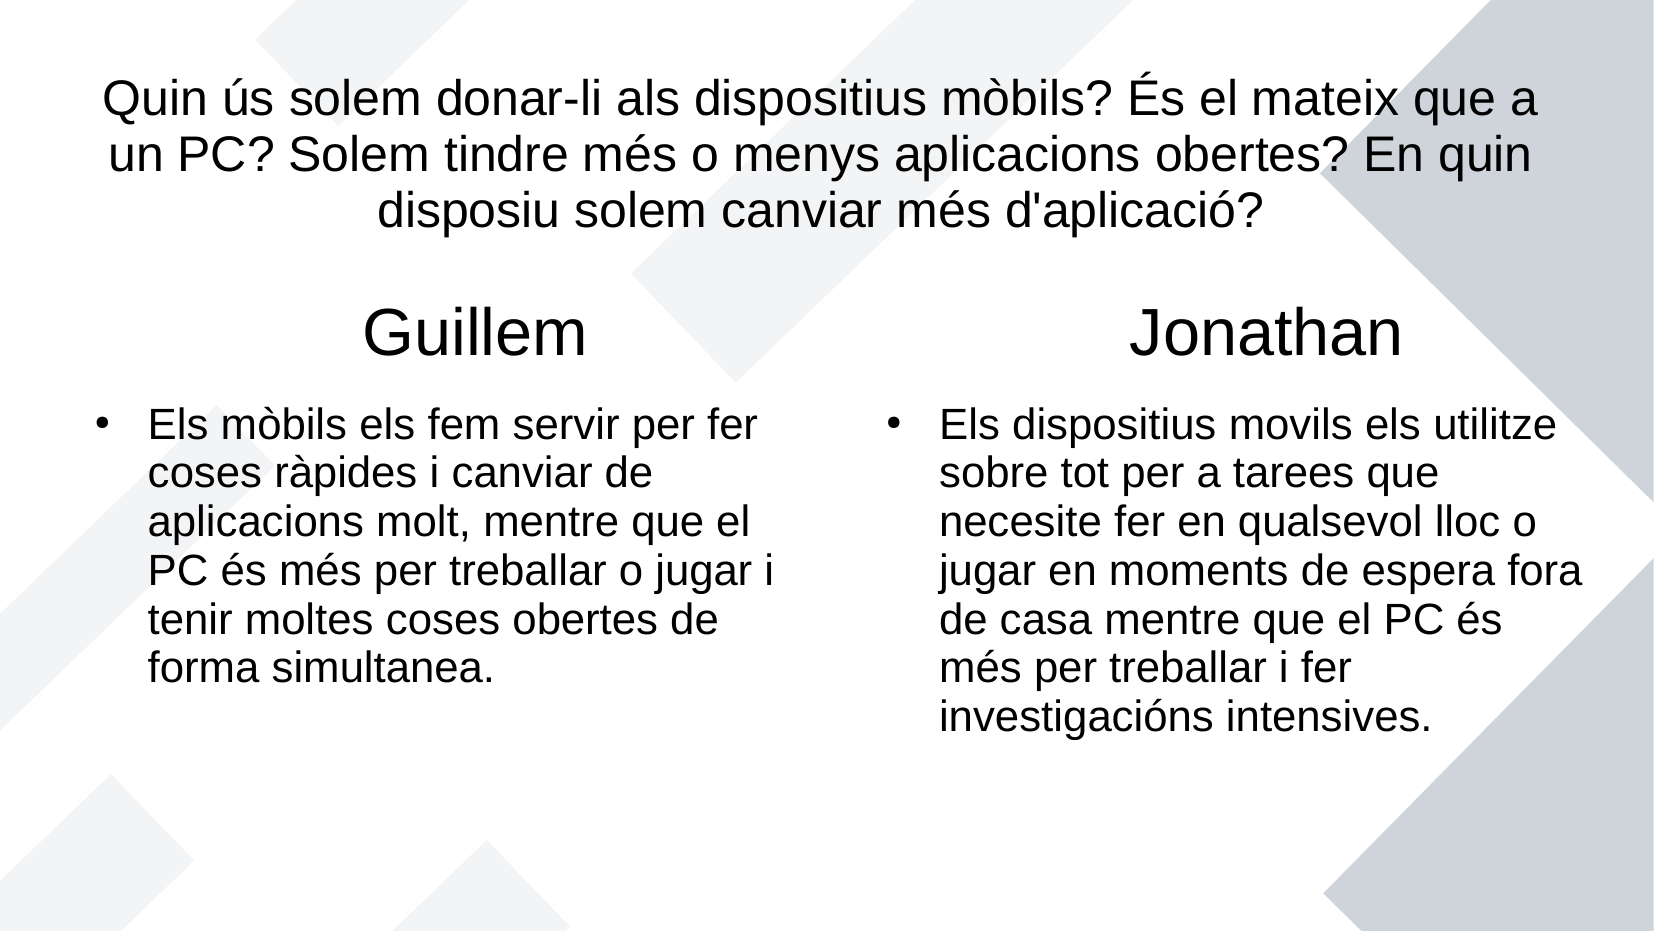

# Quin ús solem donar-li als dispositius mòbils? És el mateix que a un PC? Solem tindre més o menys aplicacions obertes? En quin disposiu solem canviar més d'aplicació?
Guillem
Els mòbils els fem servir per fer coses ràpides i canviar de aplicacions molt, mentre que el PC és més per treballar o jugar i tenir moltes coses obertes de forma simultanea.
Jonathan
Els dispositius movils els utilitze sobre tot per a tarees que necesite fer en qualsevol lloc o jugar en moments de espera fora de casa mentre que el PC és més per treballar i fer investigacións intensives.